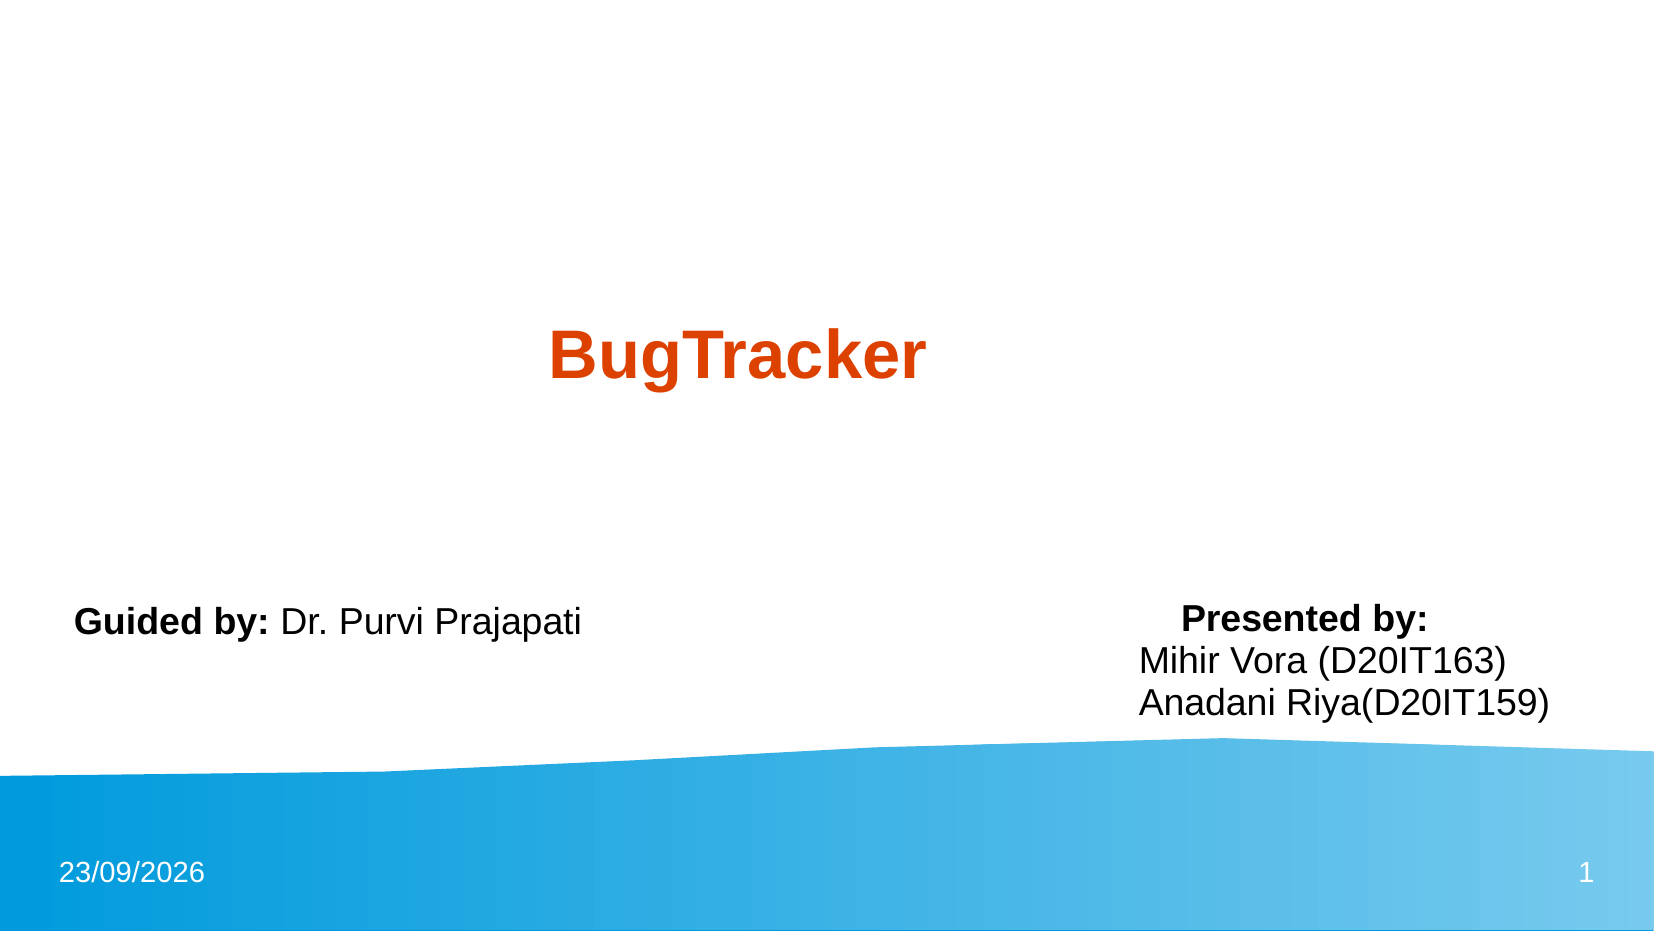

# BugTracker
	Presented by:
 Mihir Vora (D20IT163)
 Anadani Riya(D20IT159)
Guided by: Dr. Purvi Prajapati